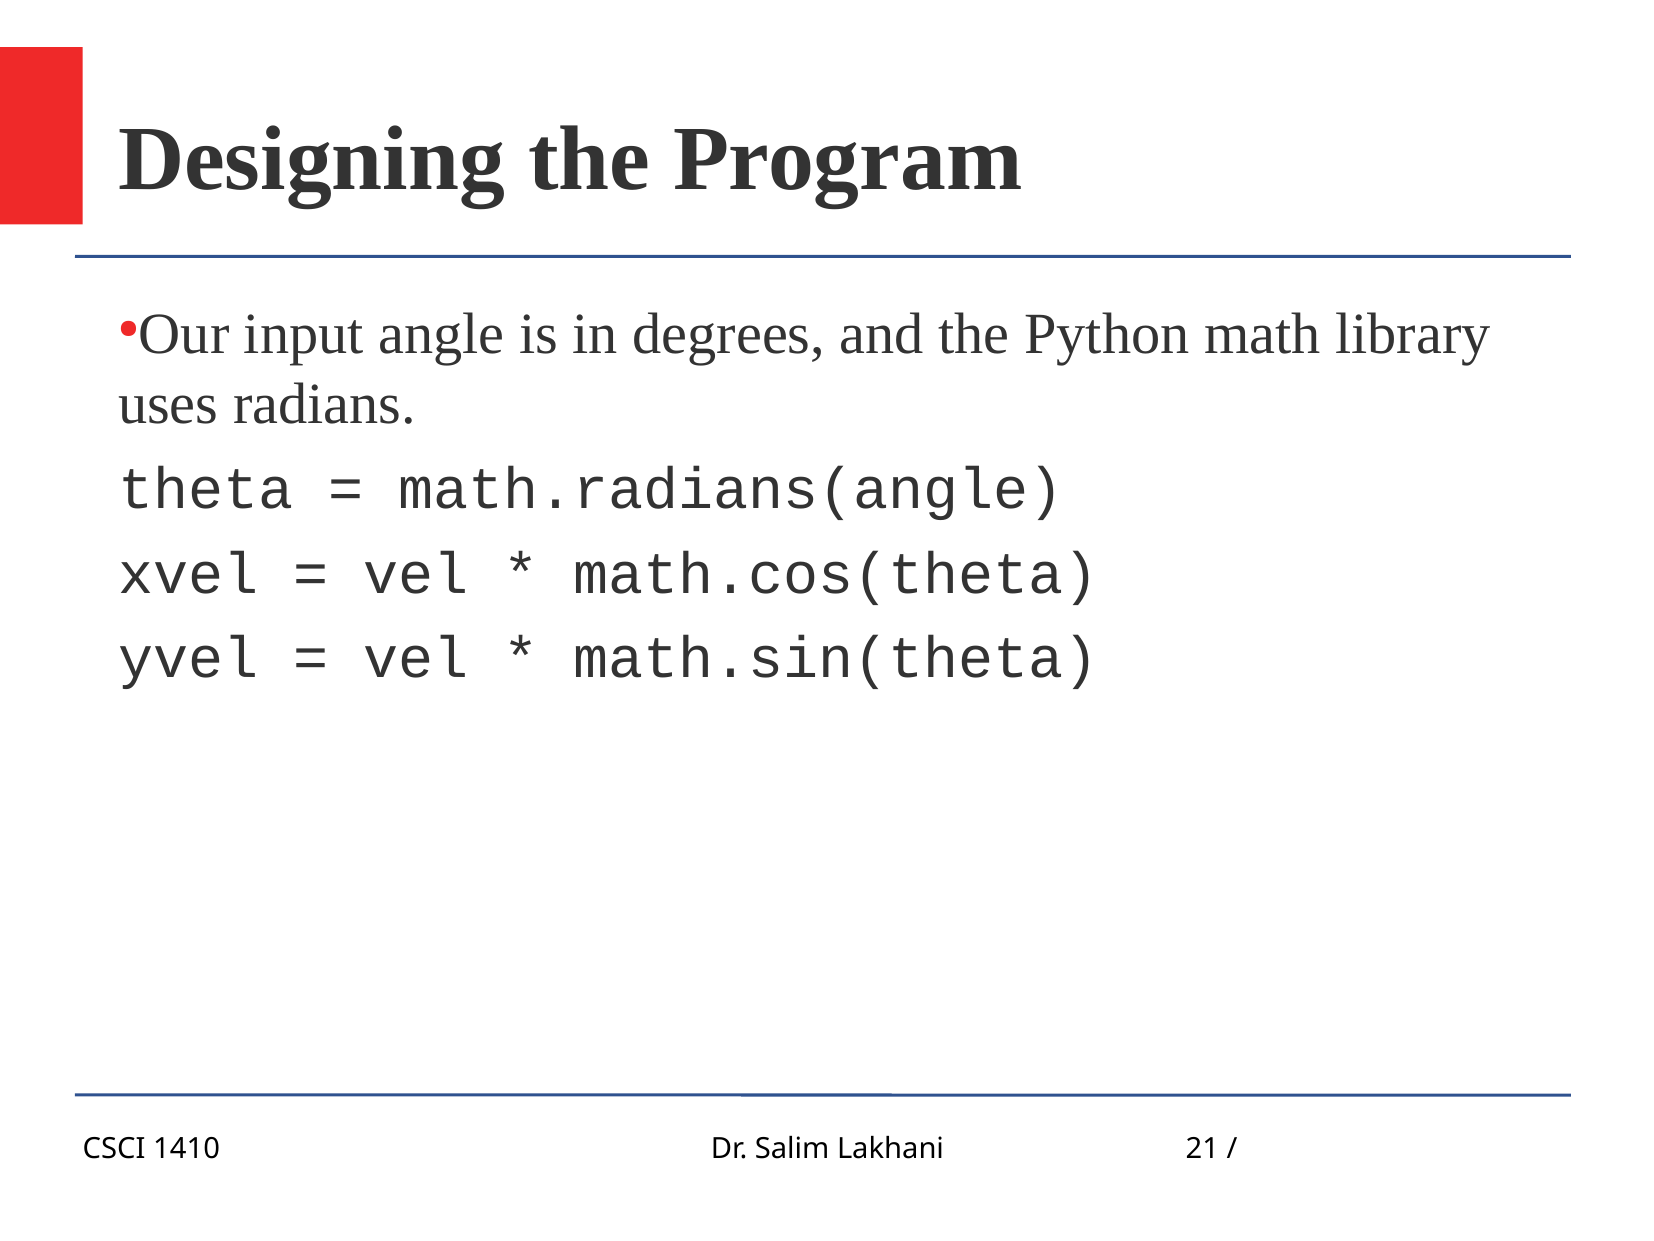

# Designing the Program
Our input angle is in degrees, and the Python math library uses radians.
theta = math.radians(angle)
xvel = vel * math.cos(theta)
yvel = vel * math.sin(theta)
CSCI 1410
Dr. Salim Lakhani
20 /